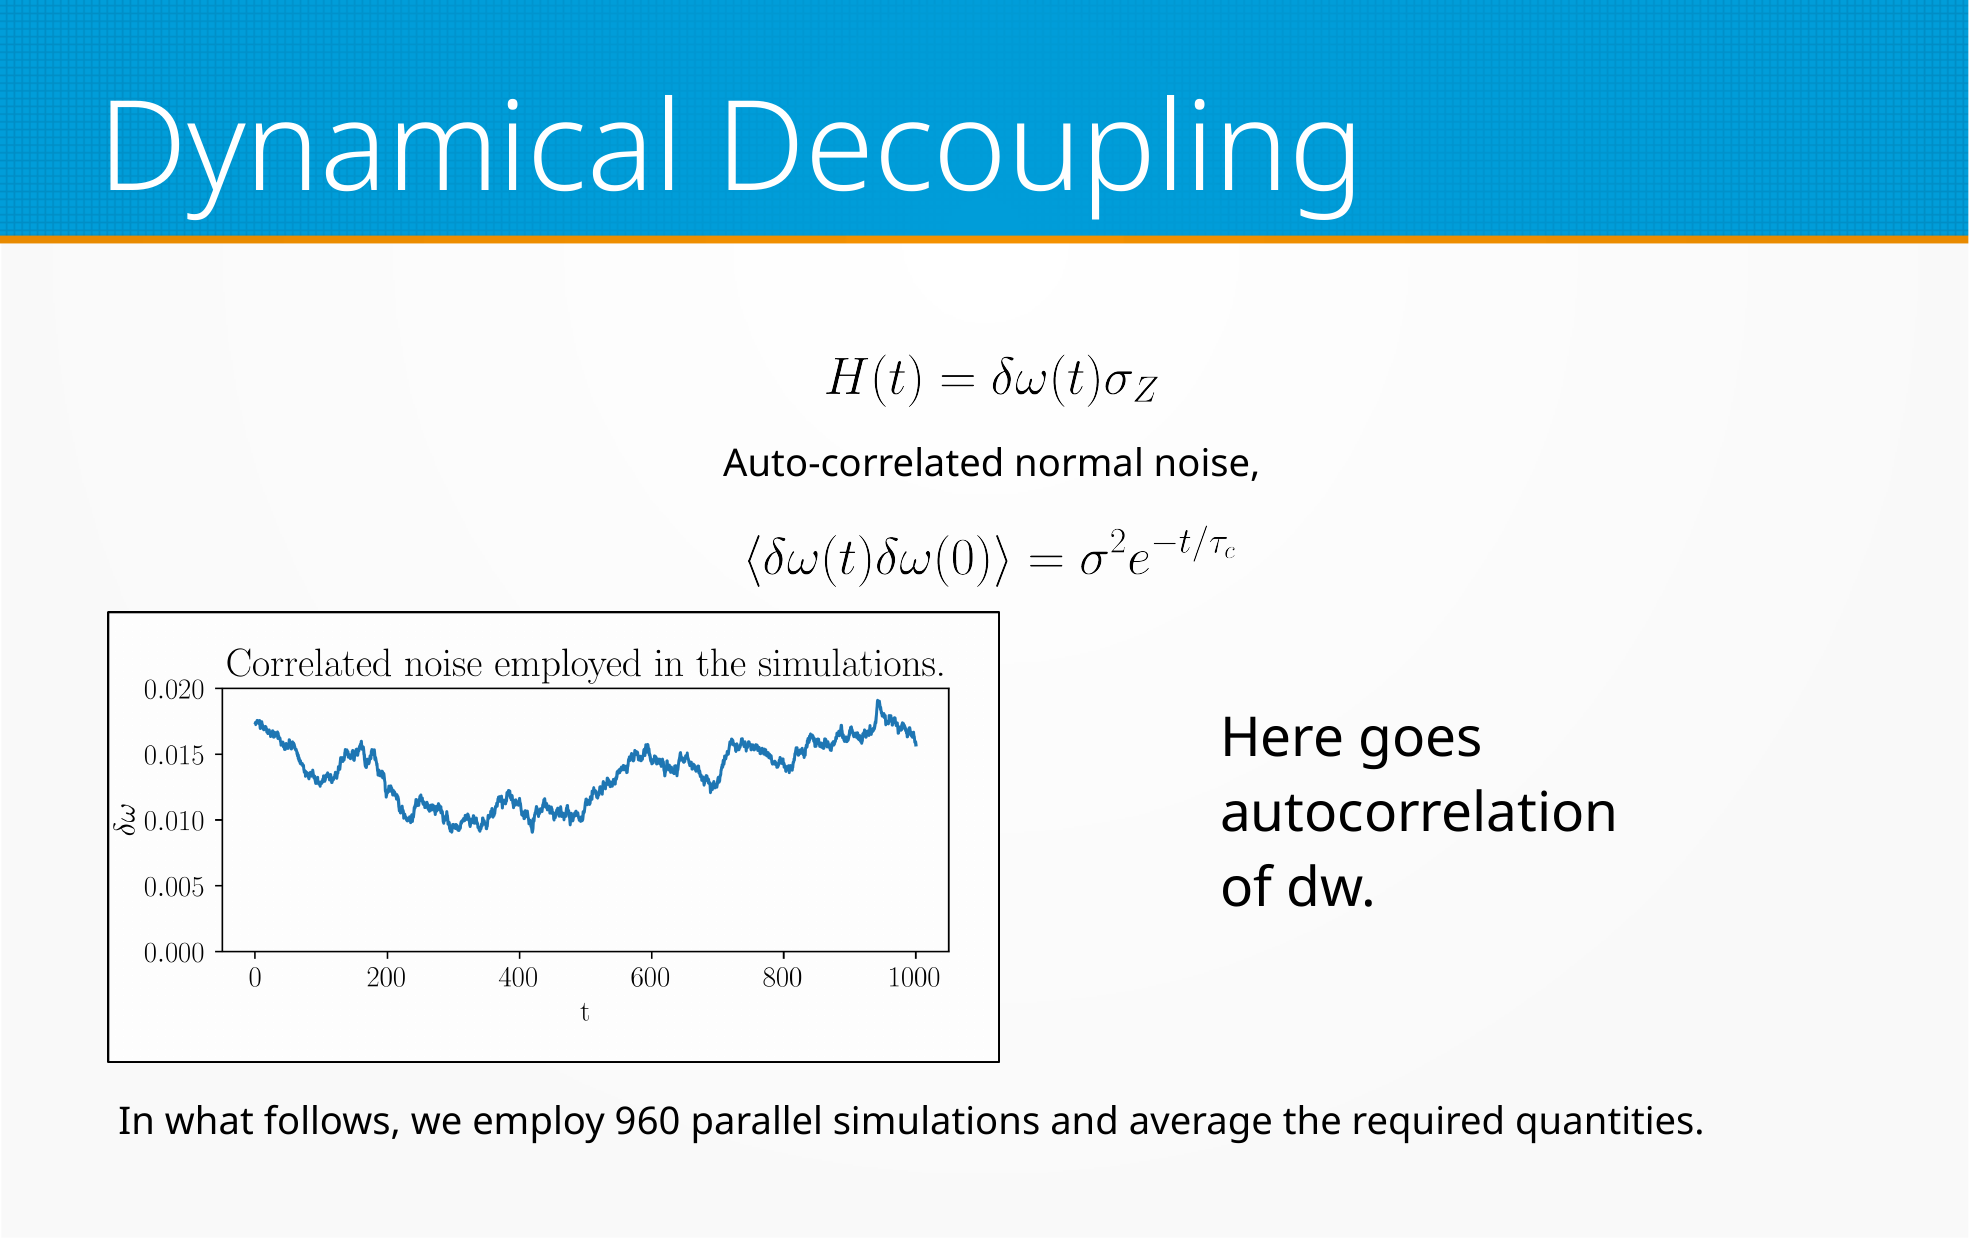

# Dynamical Decoupling
Auto-correlated normal noise,
Here goes autocorrelation of dw.
In what follows, we employ 960 parallel simulations and average the required quantities.